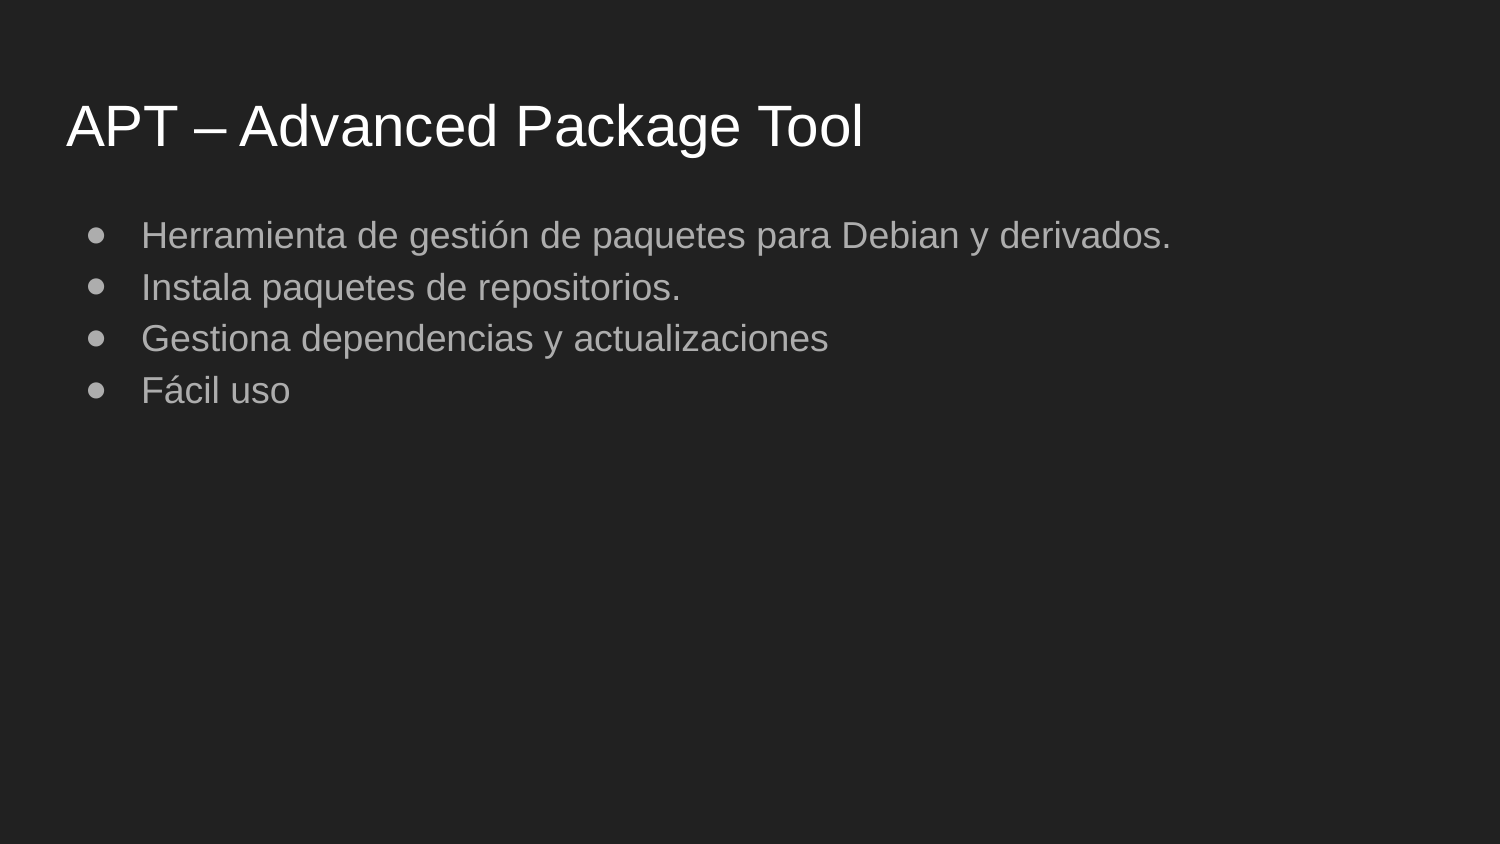

# APT – Advanced Package Tool
Herramienta de gestión de paquetes para Debian y derivados.
Instala paquetes de repositorios.
Gestiona dependencias y actualizaciones
Fácil uso